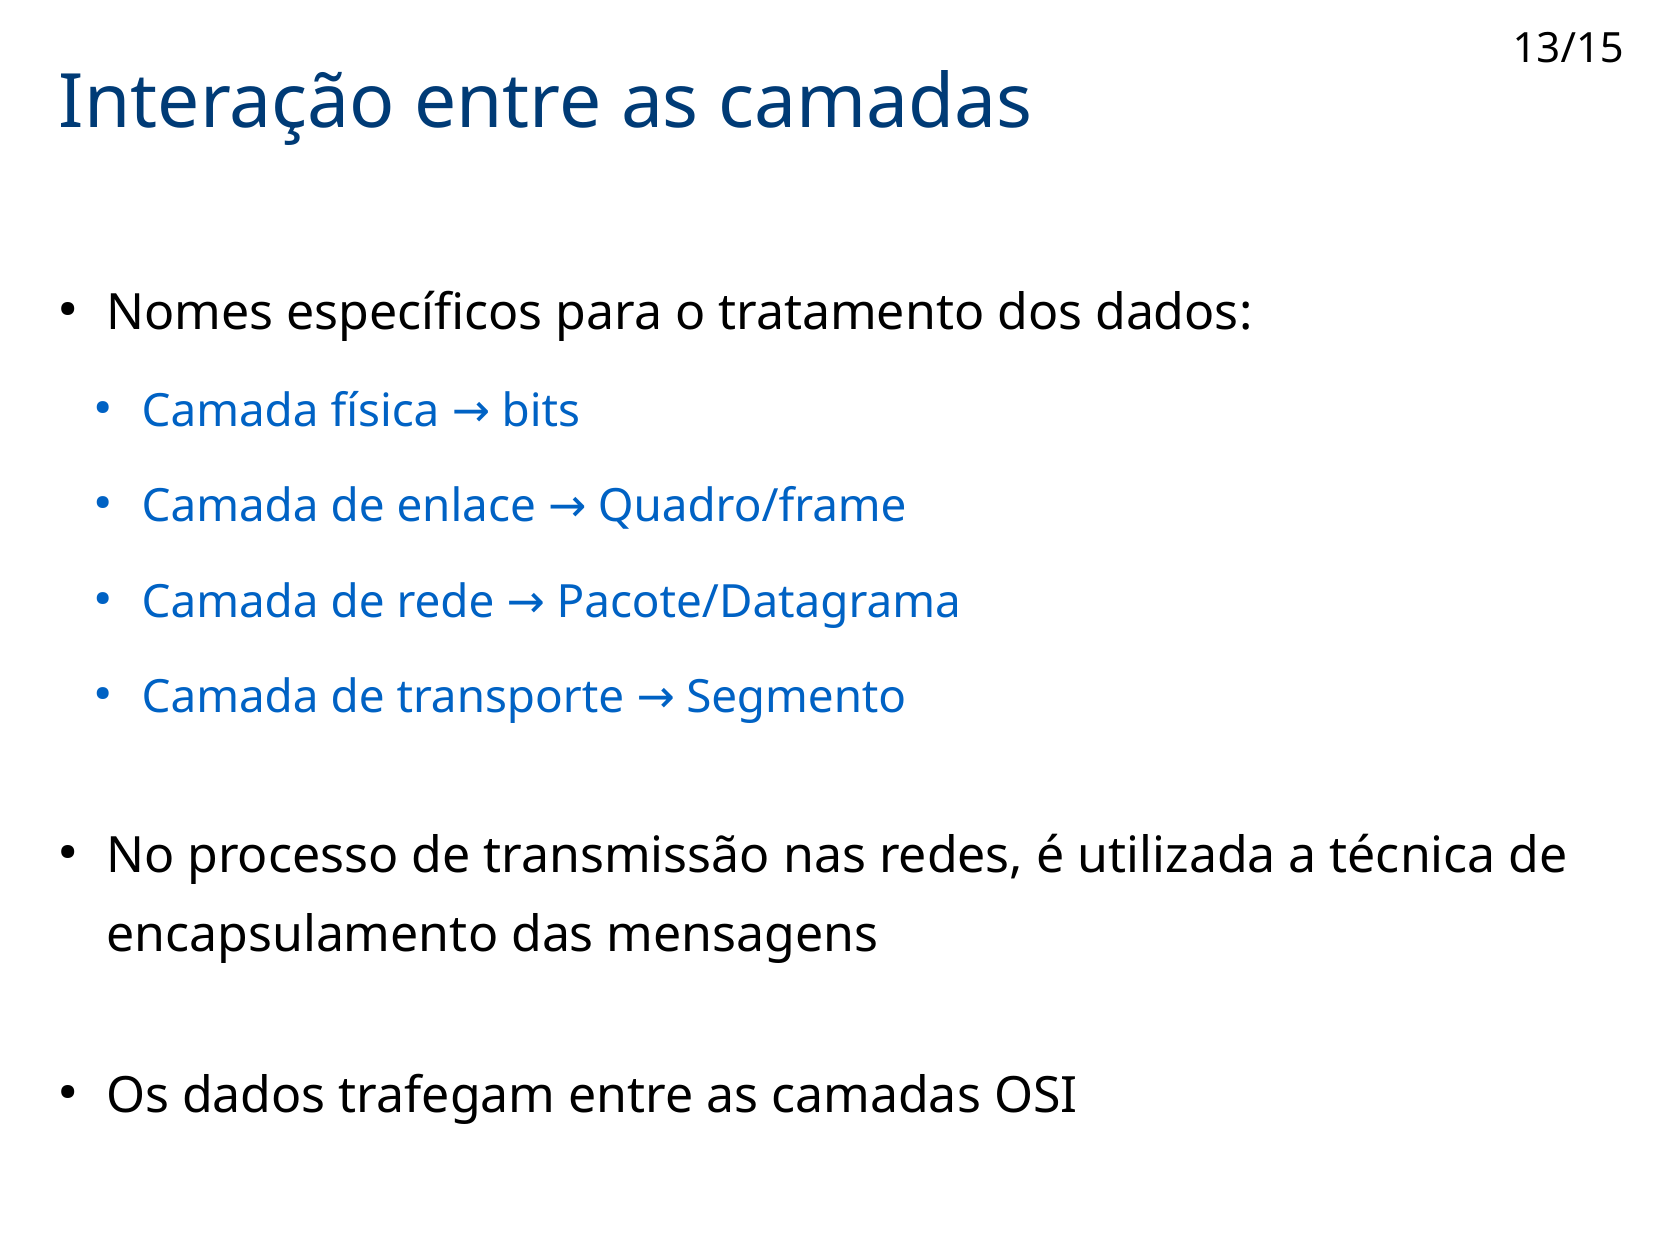

13
# Interação entre as camadas
Nomes específicos para o tratamento dos dados:
Camada física → bits
Camada de enlace → Quadro/frame
Camada de rede → Pacote/Datagrama
Camada de transporte → Segmento
No processo de transmissão nas redes, é utilizada a técnica de encapsulamento das mensagens
Os dados trafegam entre as camadas OSI